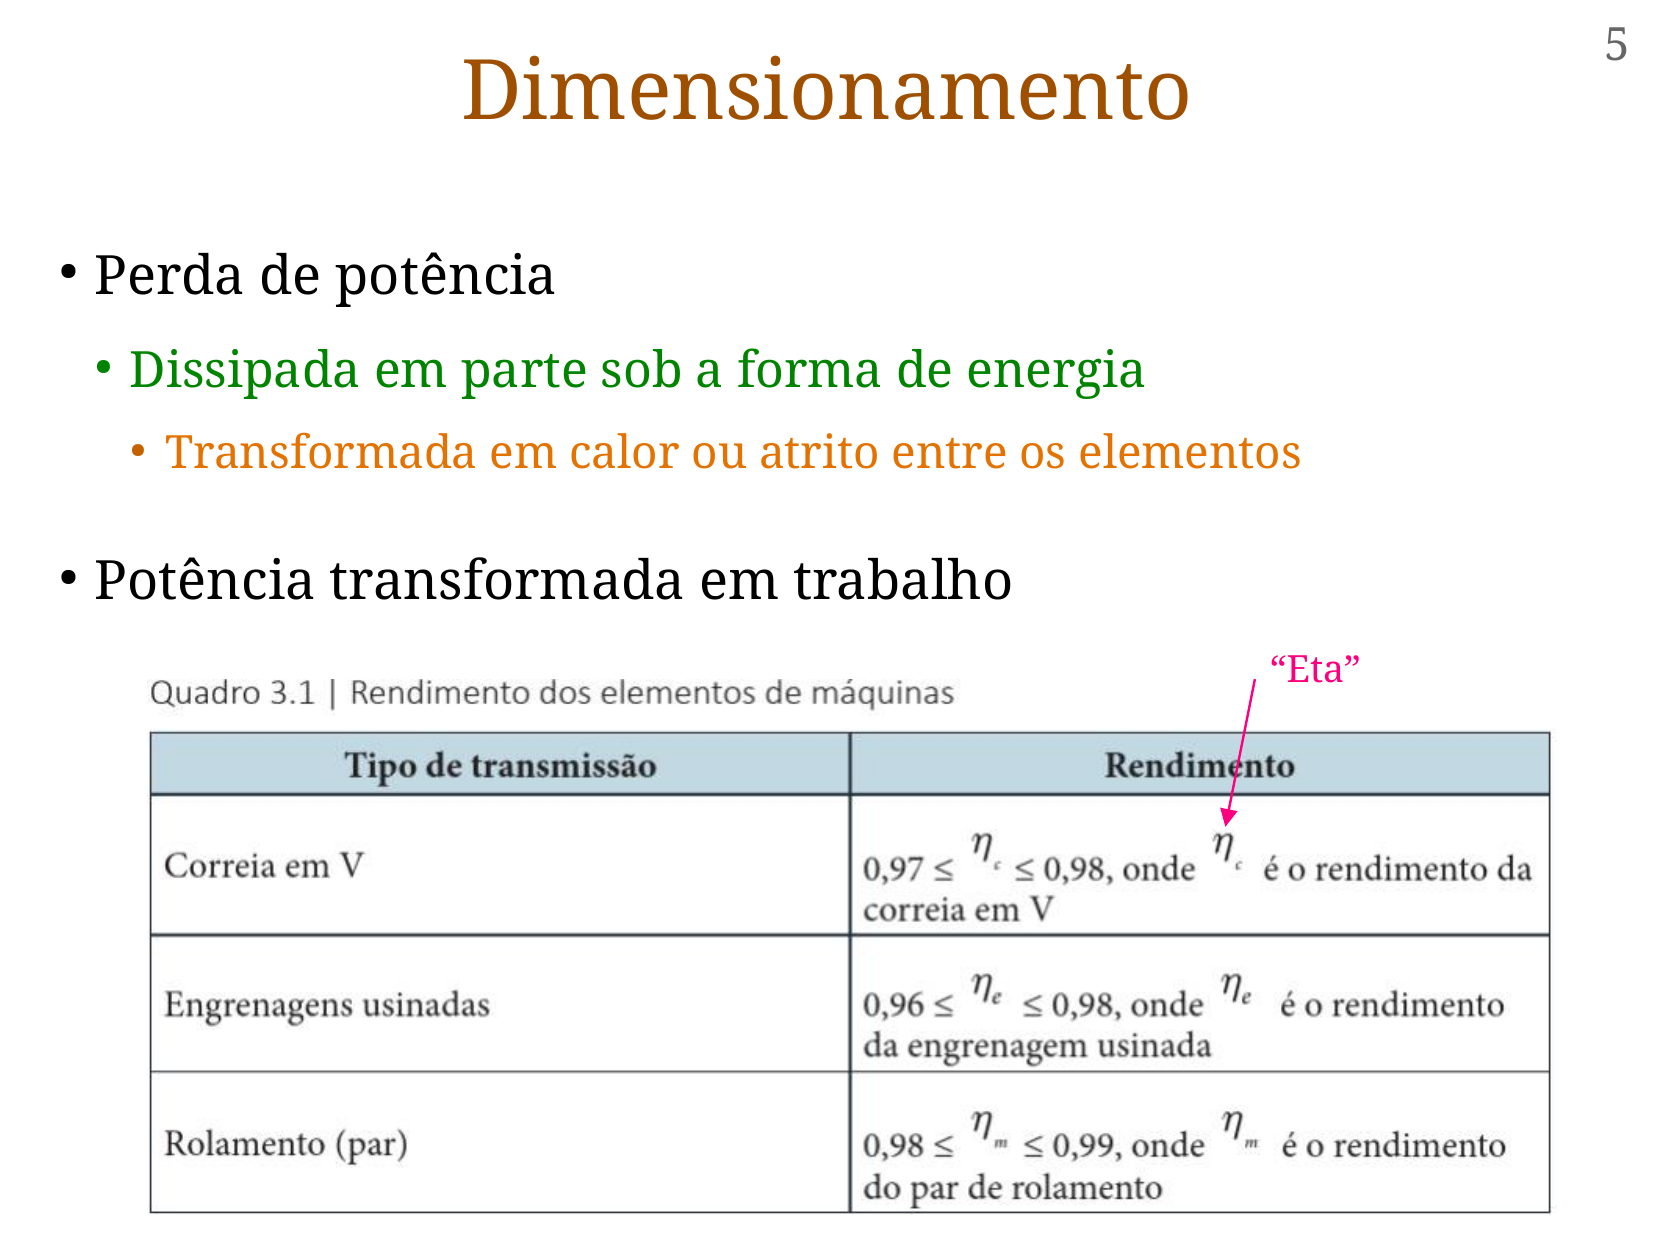

5
# Dimensionamento
Perda de potência
Dissipada em parte sob a forma de energia
Transformada em calor ou atrito entre os elementos
Potência transformada em trabalho
“Eta”